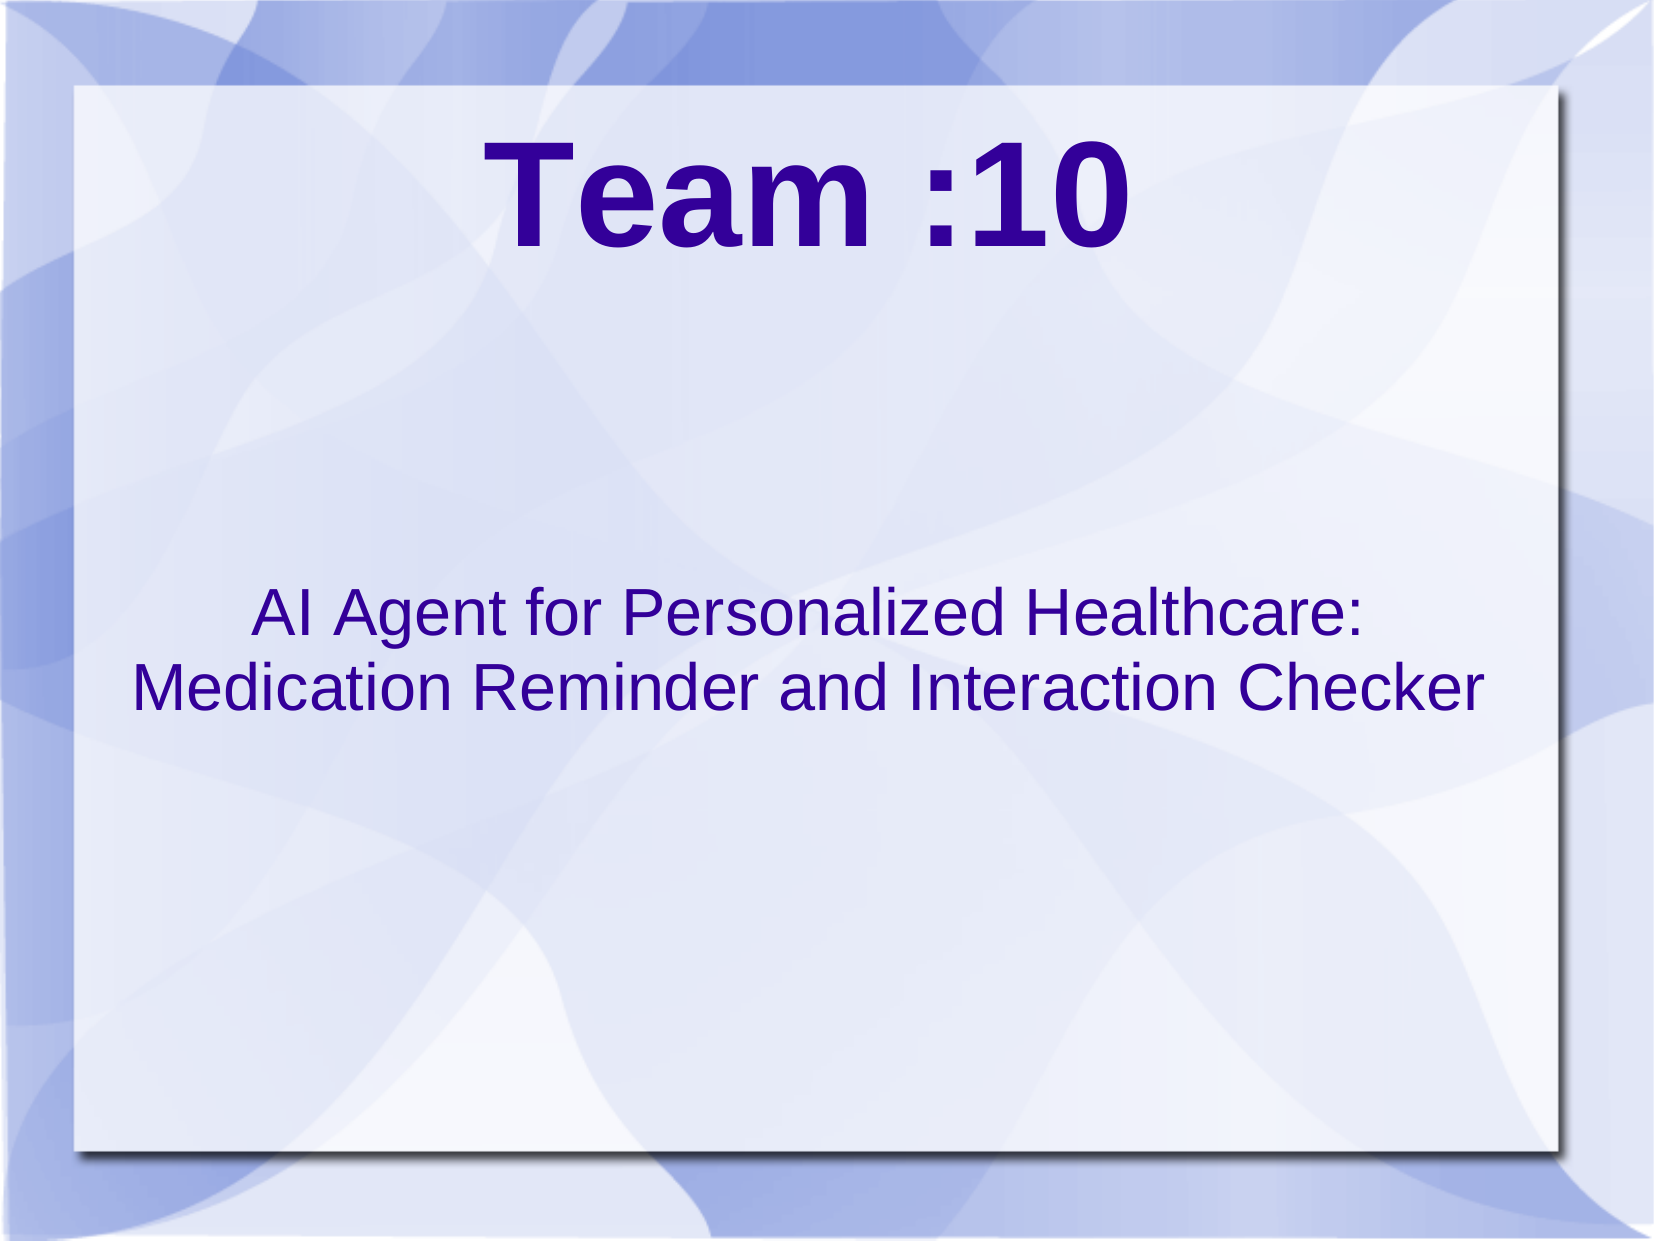

# Team :10
AI Agent for Personalized Healthcare: Medication Reminder and Interaction Checker